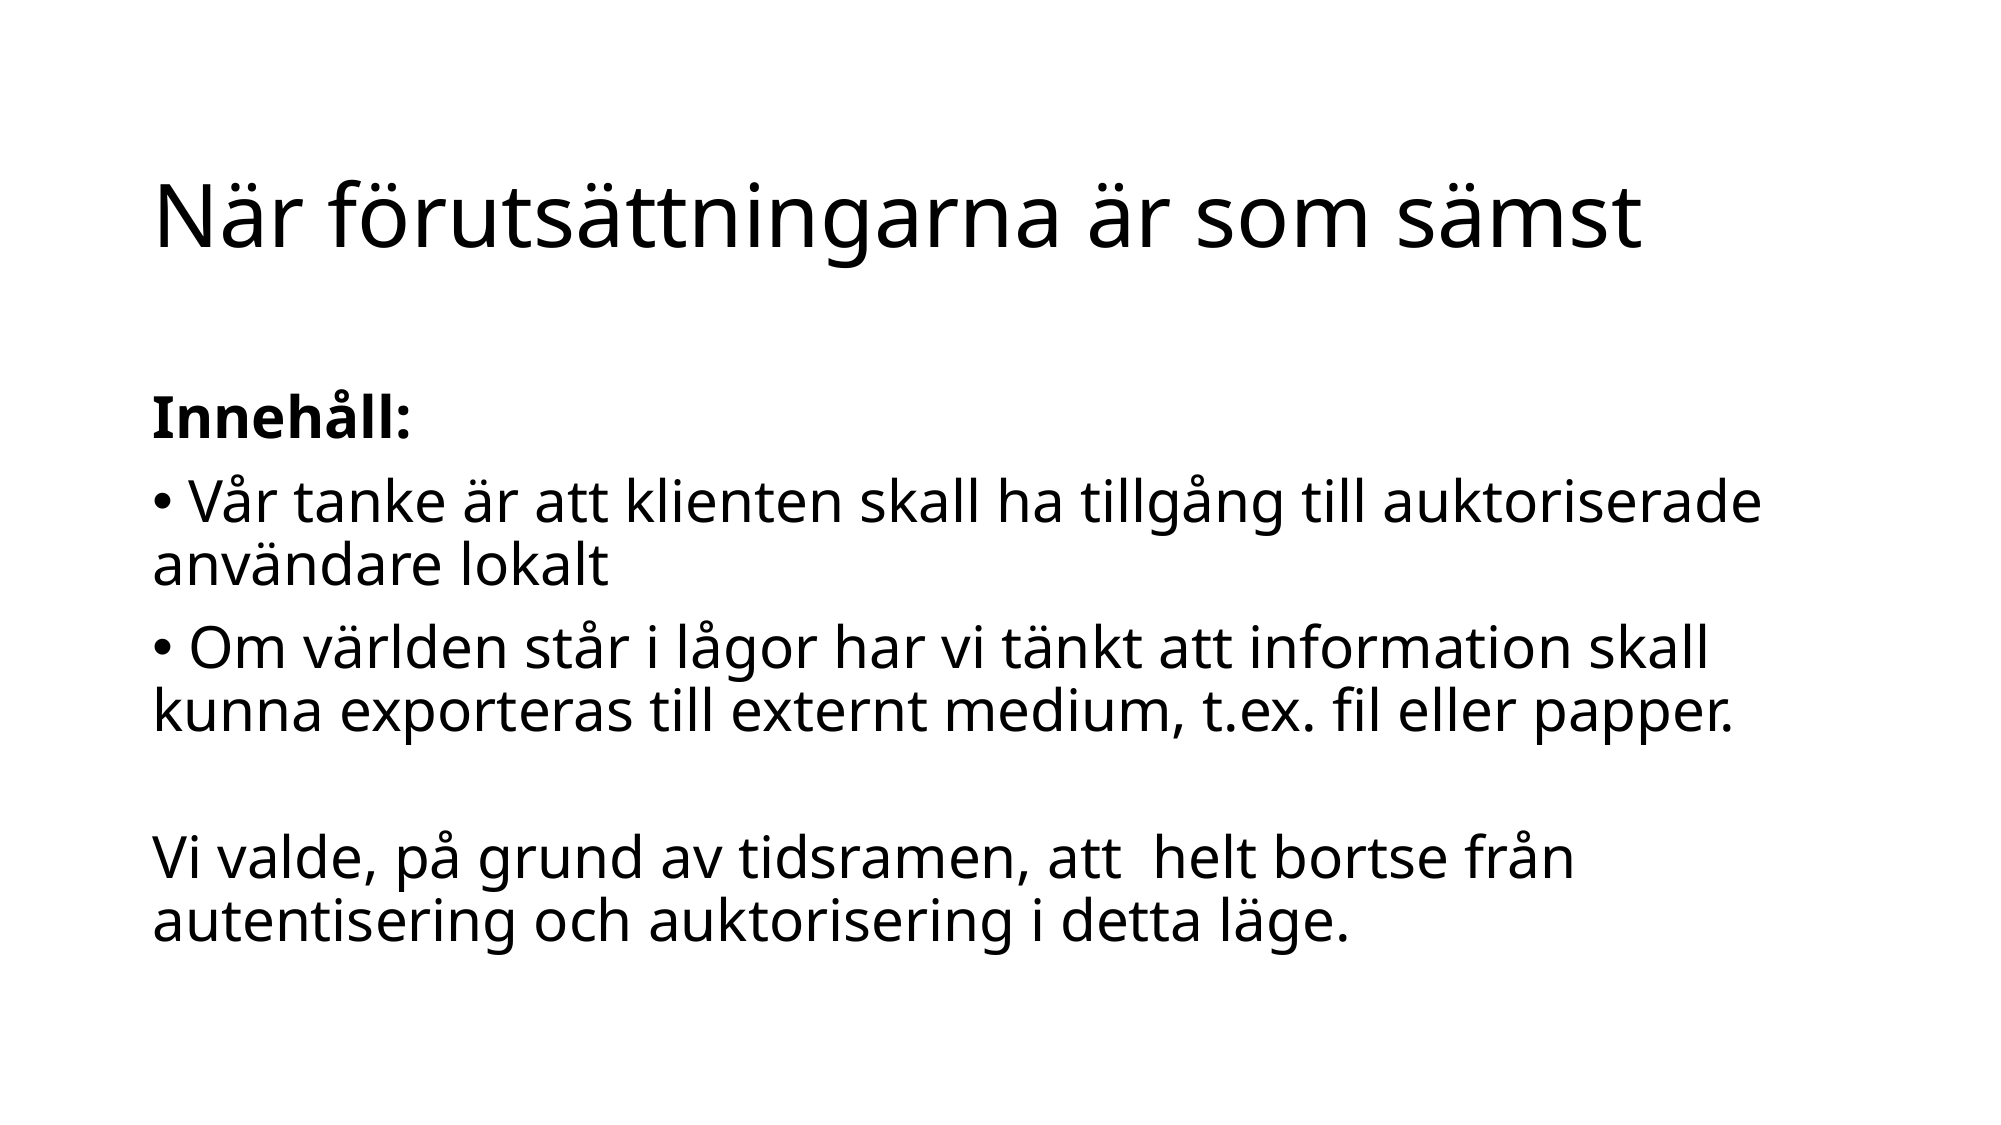

# När förutsättningarna är som sämst
Innehåll:
 Vår tanke är att klienten skall ha tillgång till auktoriserade användare lokalt
 Om världen står i lågor har vi tänkt att information skall kunna exporteras till externt medium, t.ex. fil eller papper.
Vi valde, på grund av tidsramen, att helt bortse från autentisering och auktorisering i detta läge.